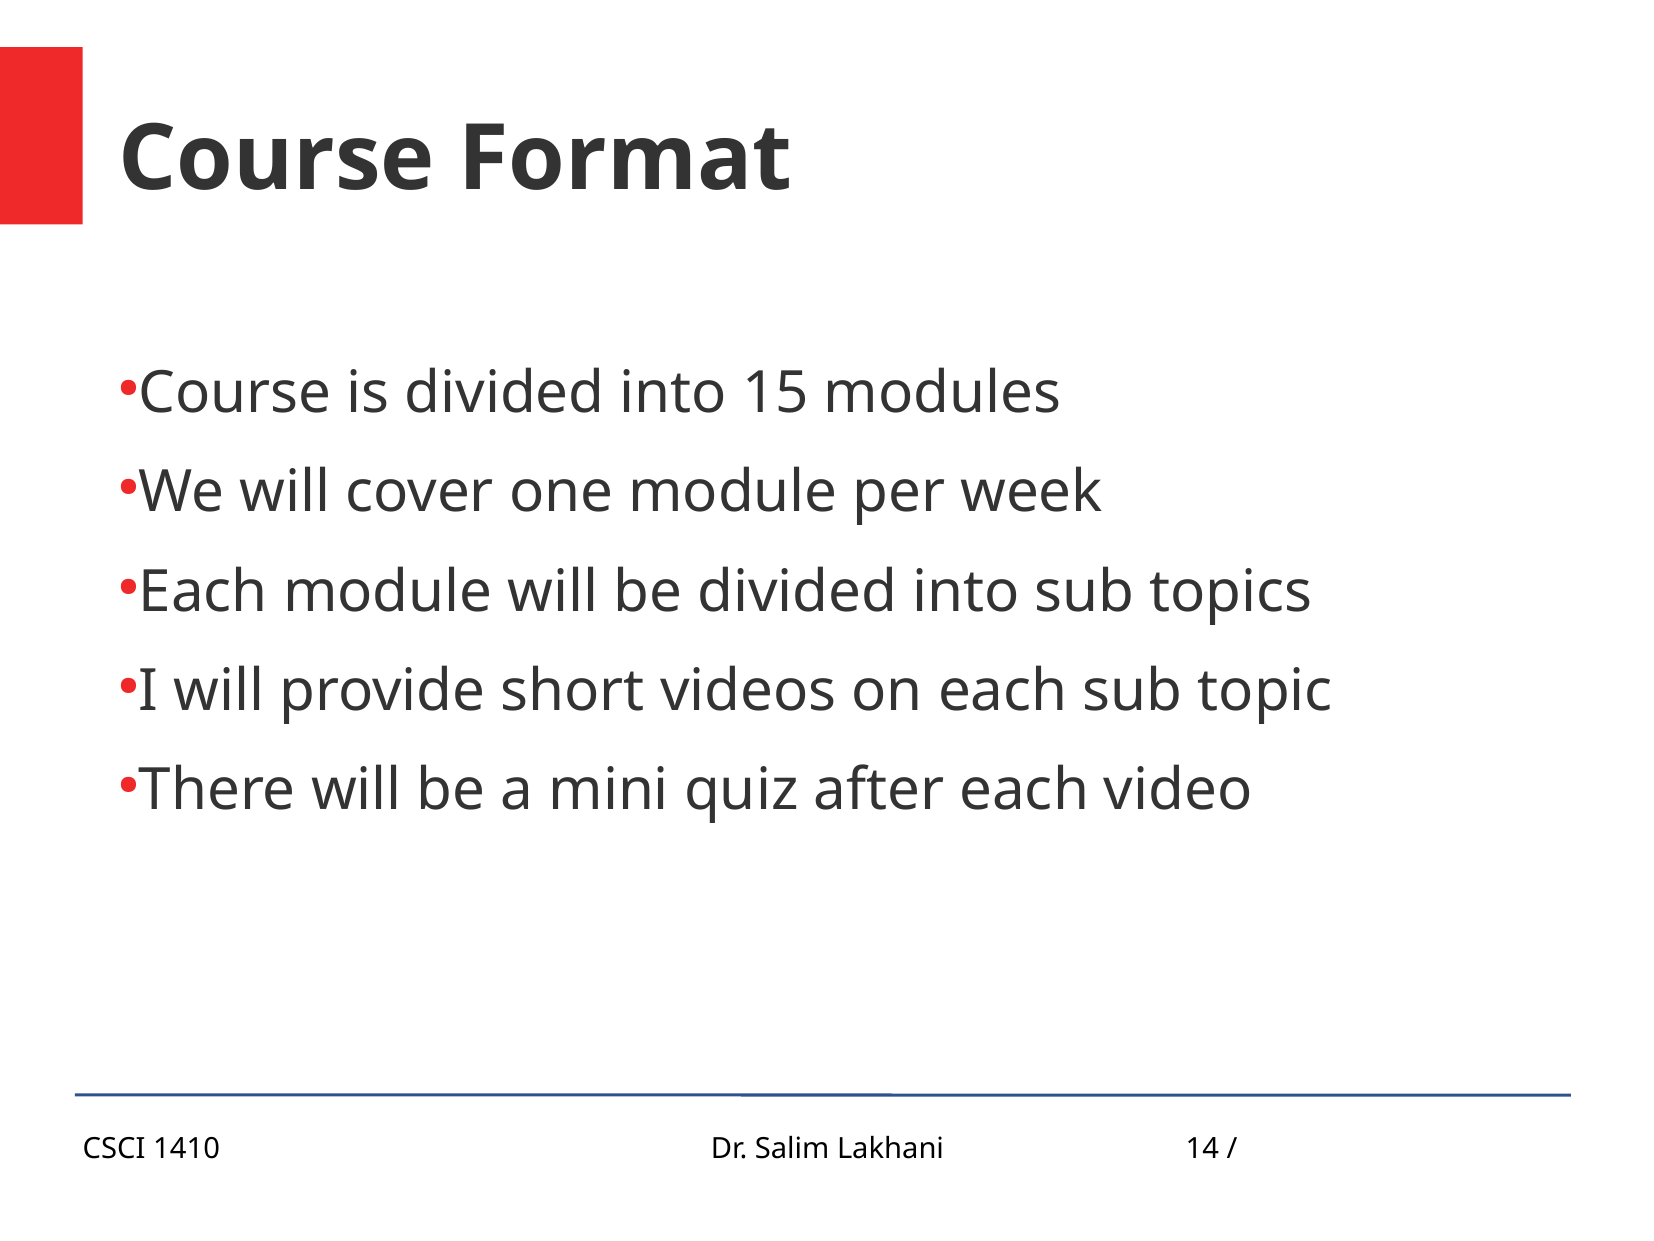

# Course Format
Course is divided into 15 modules
We will cover one module per week
Each module will be divided into sub topics
I will provide short videos on each sub topic
There will be a mini quiz after each video
CSCI 1410
Dr. Salim Lakhani